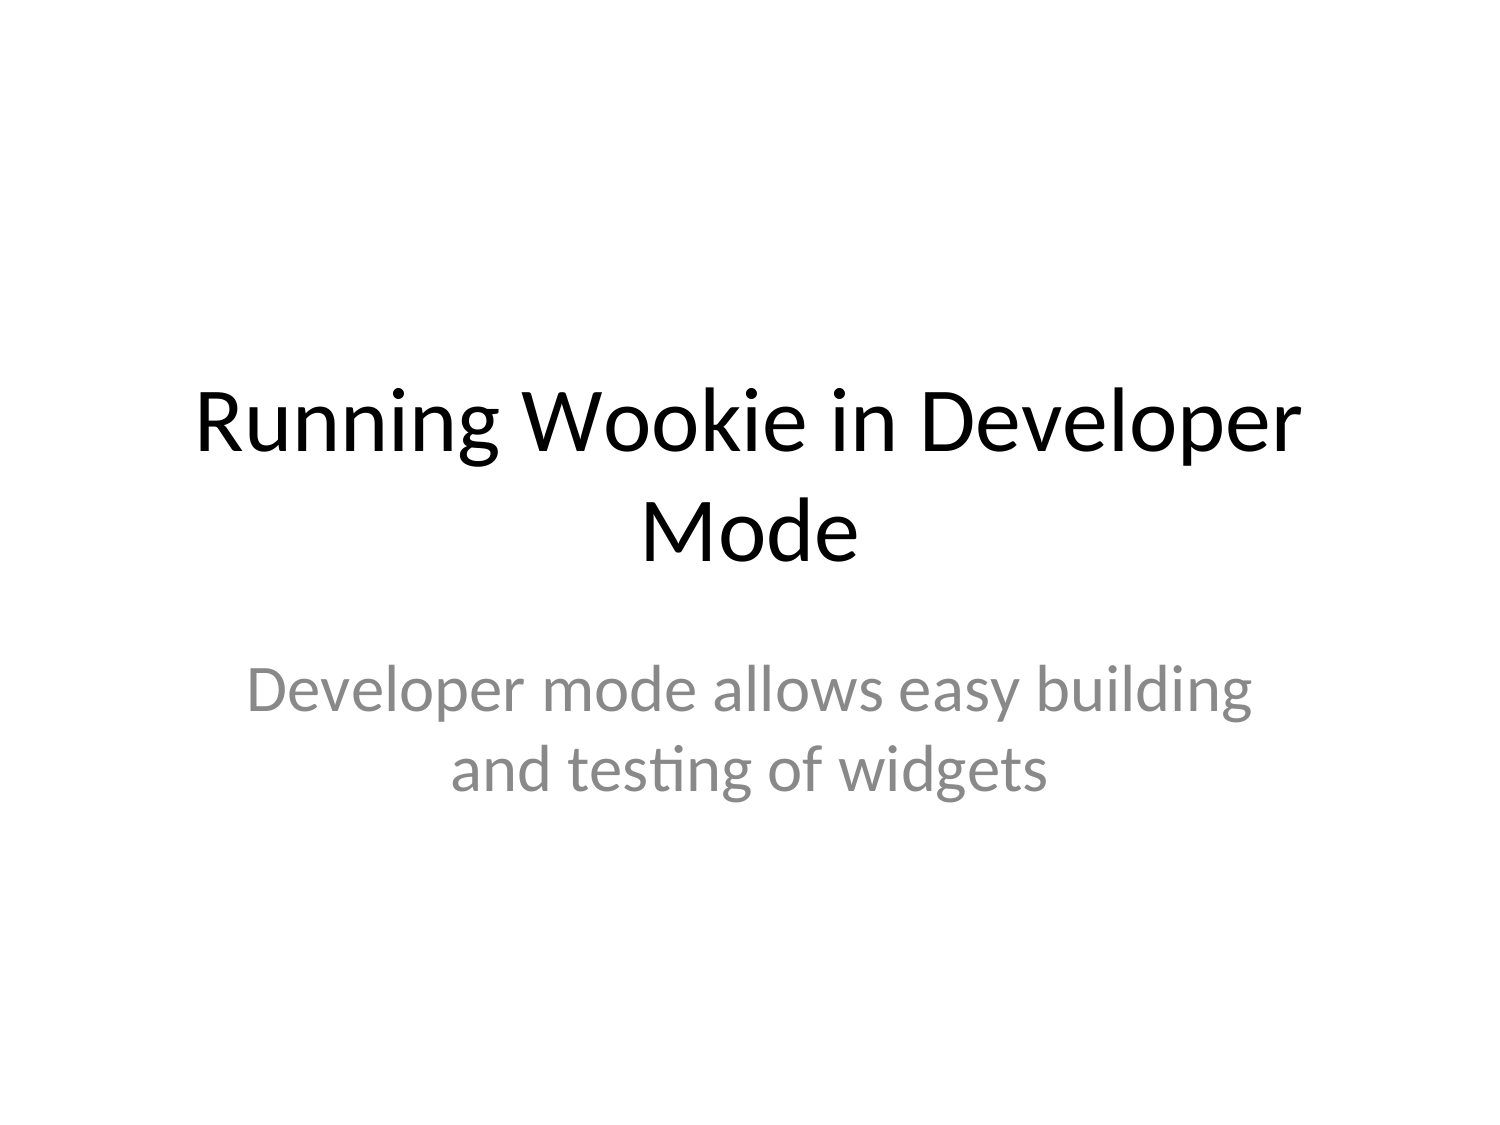

# Running Wookie in Developer Mode
Developer mode allows easy building and testing of widgets